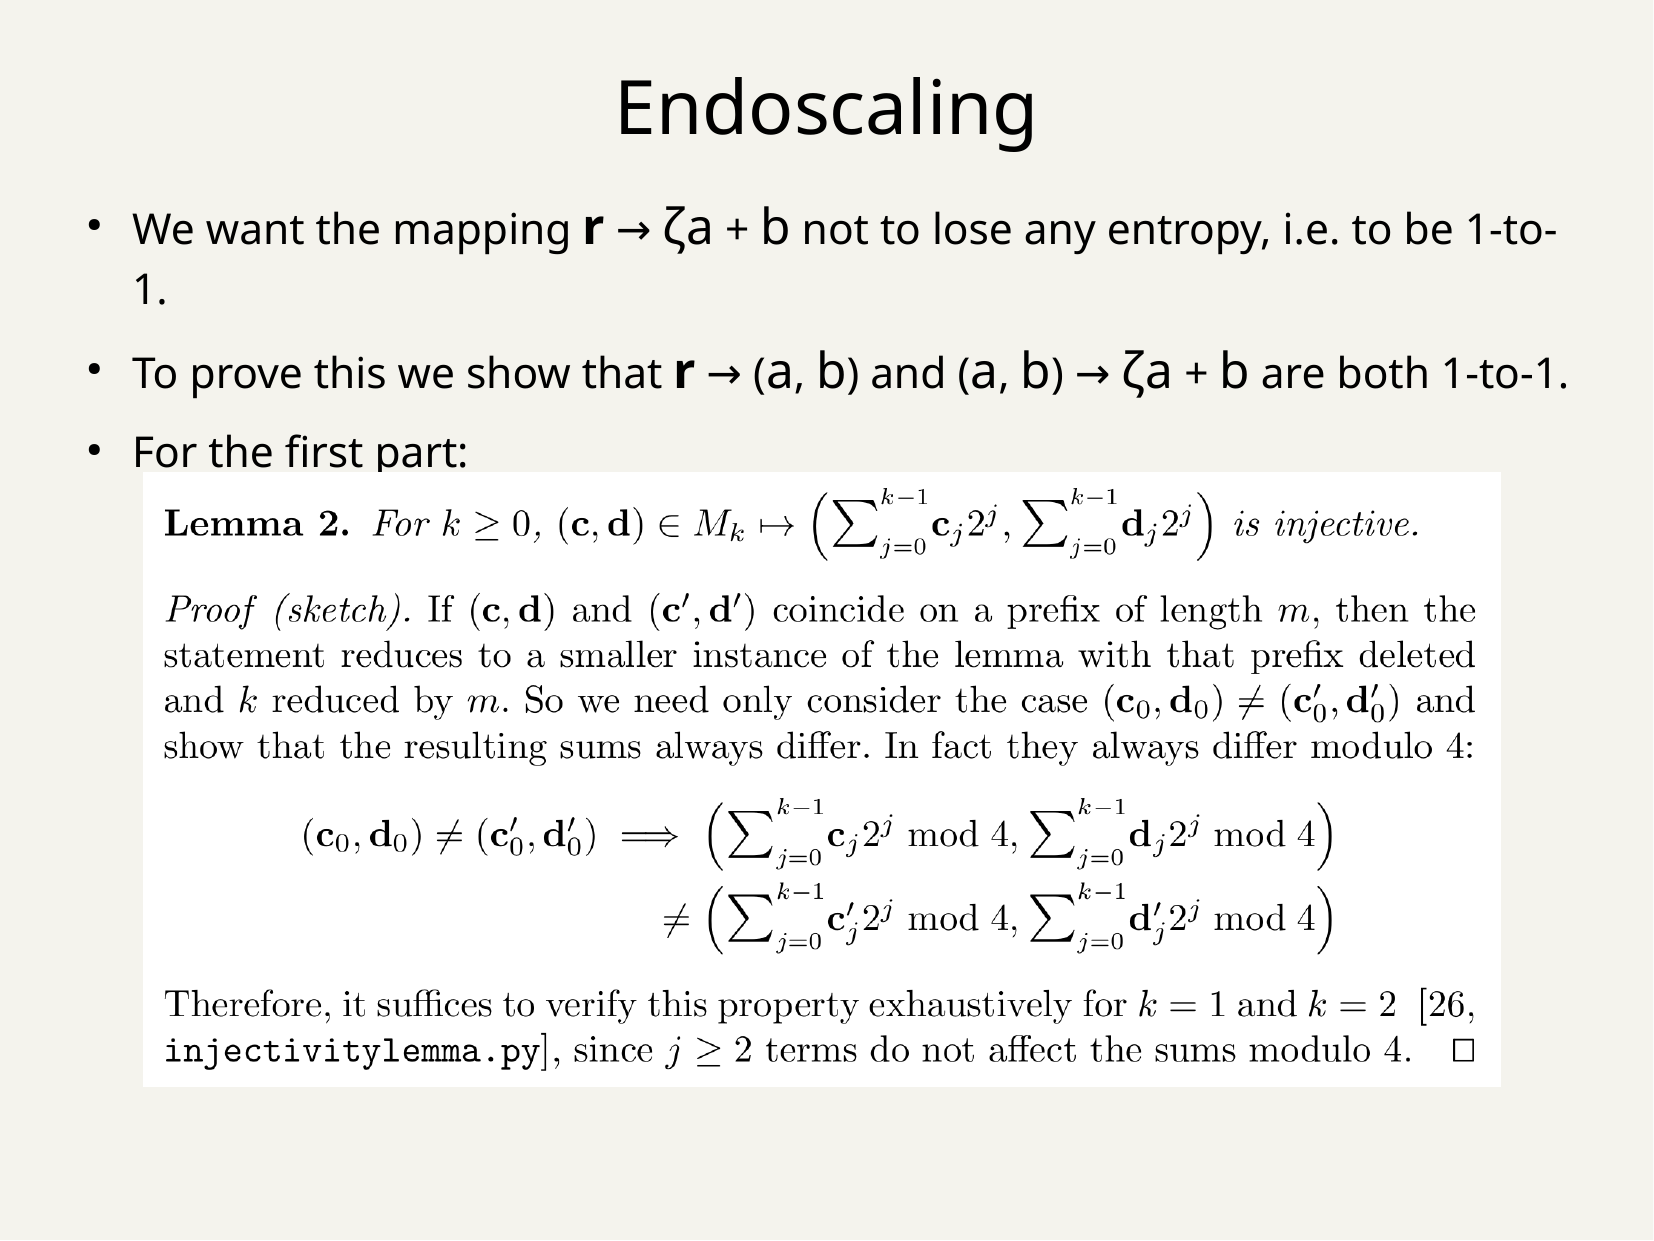

# Endoscaling
We want the mapping r → ζa + b not to lose any entropy, i.e. to be 1-to-1.
To prove this we show that r → (a, b) and (a, b) → ζa + b are both 1-to-1.
For the first part: